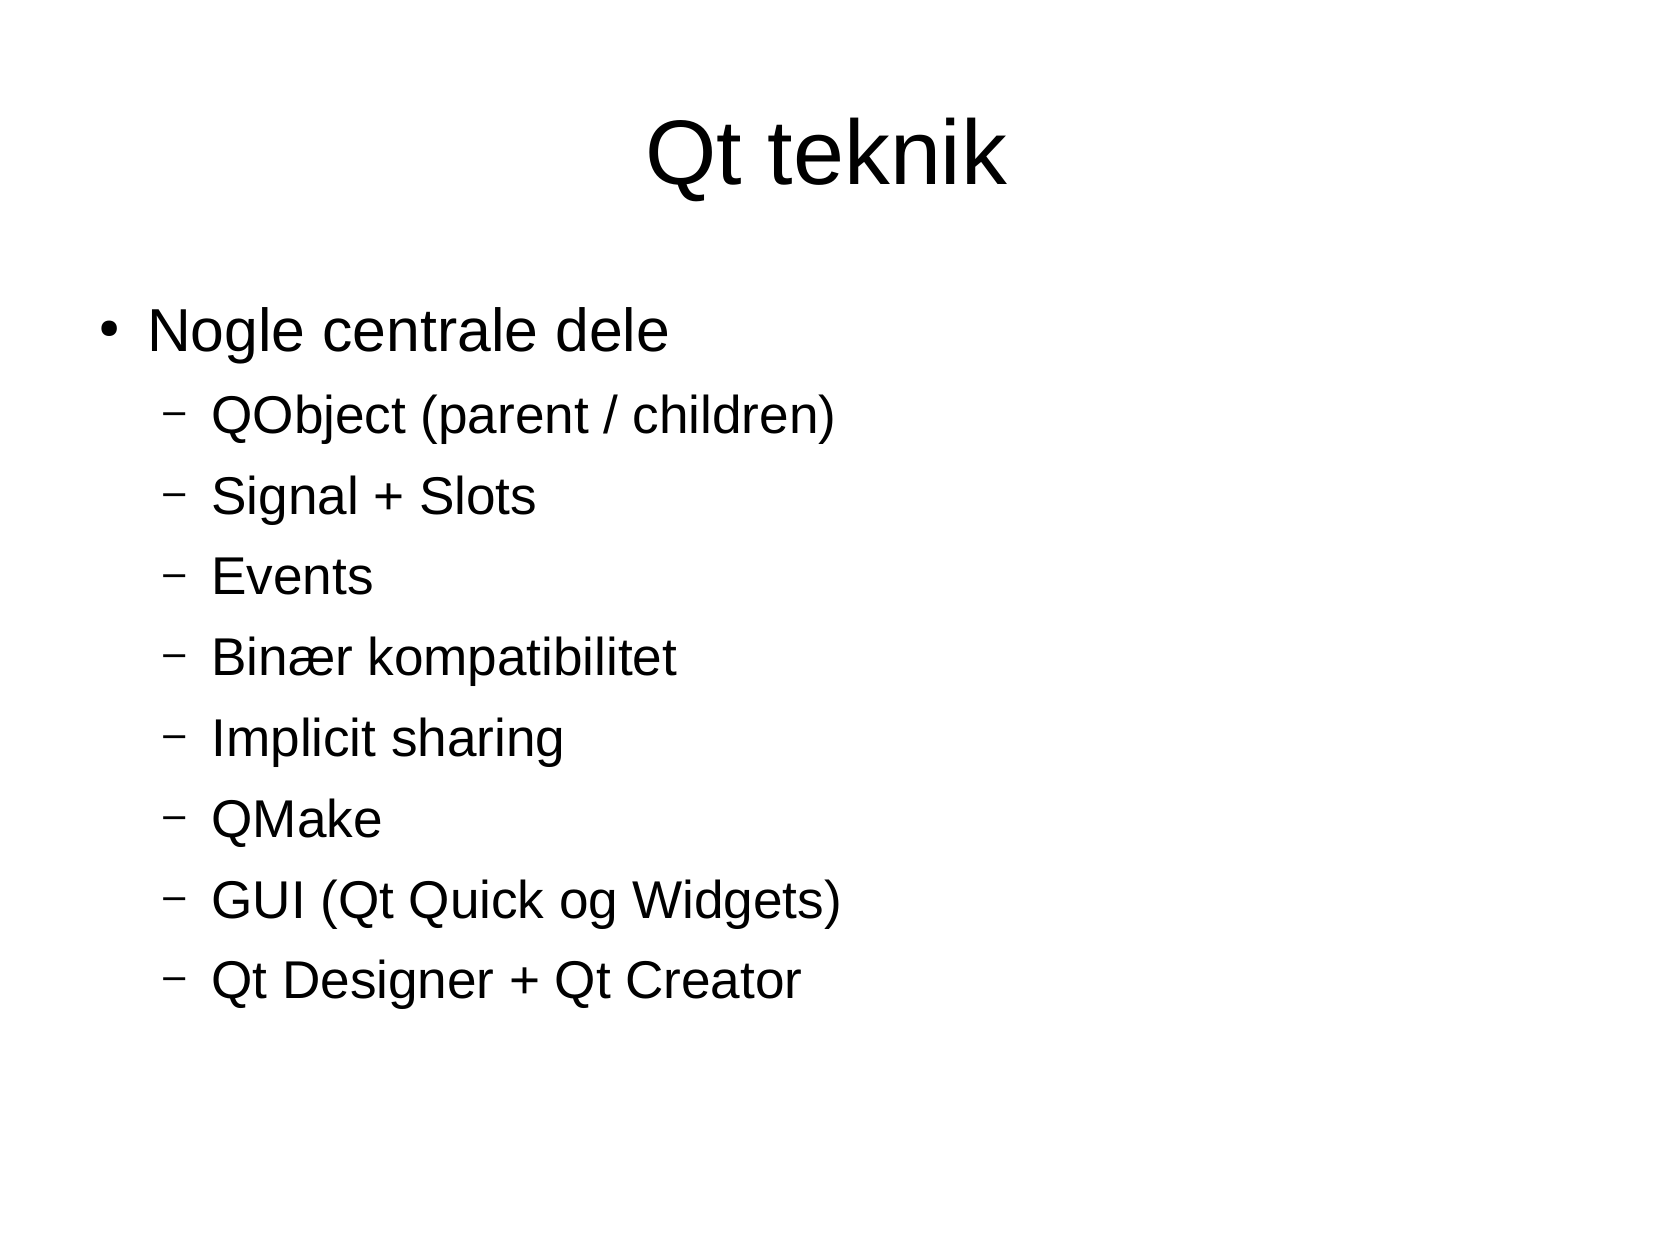

# Qt teknik
Nogle centrale dele
QObject (parent / children)
Signal + Slots
Events
Binær kompatibilitet
Implicit sharing
QMake
GUI (Qt Quick og Widgets)
Qt Designer + Qt Creator